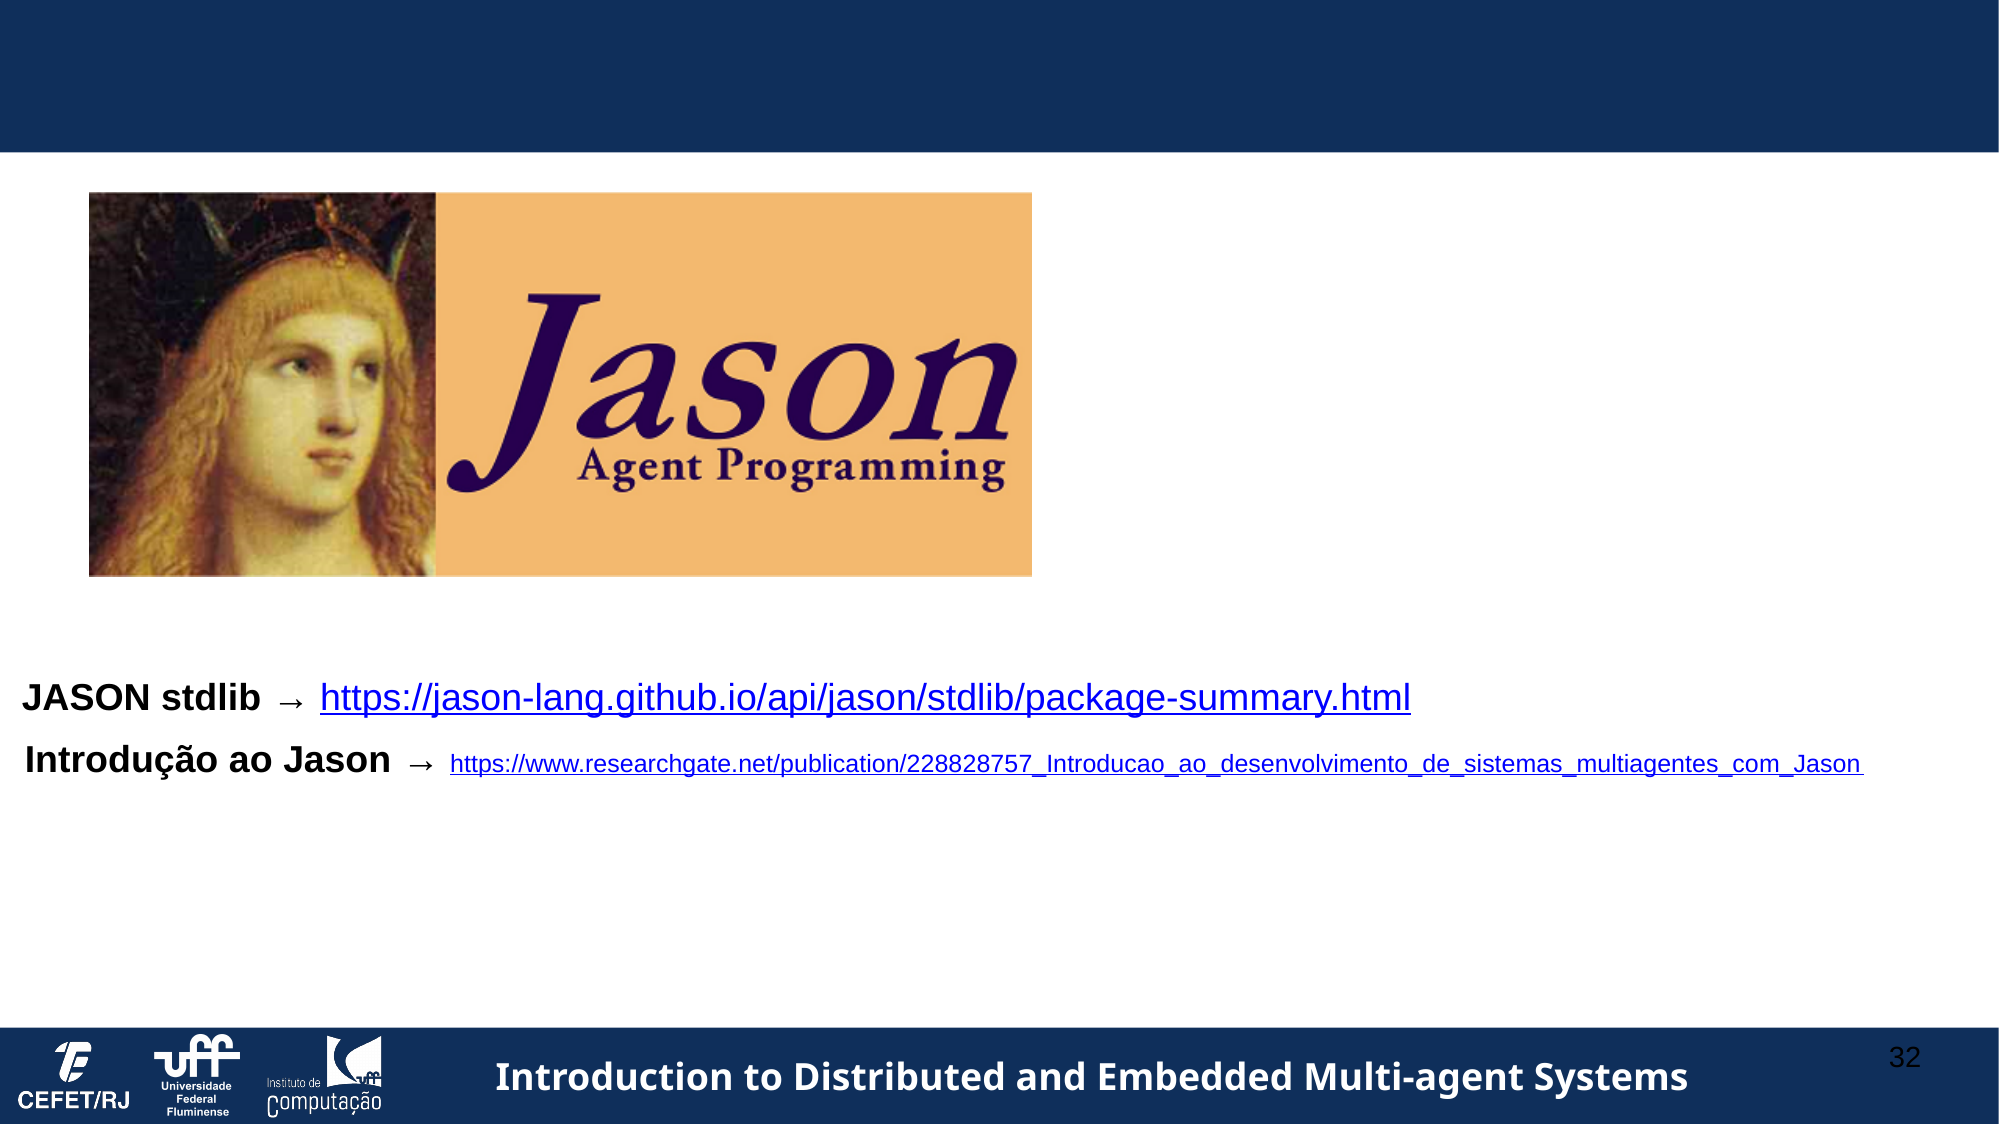

JASON stdlib → https://jason-lang.github.io/api/jason/stdlib/package-summary.html
Introdução ao Jason → https://www.researchgate.net/publication/228828757_Introducao_ao_desenvolvimento_de_sistemas_multiagentes_com_Jason